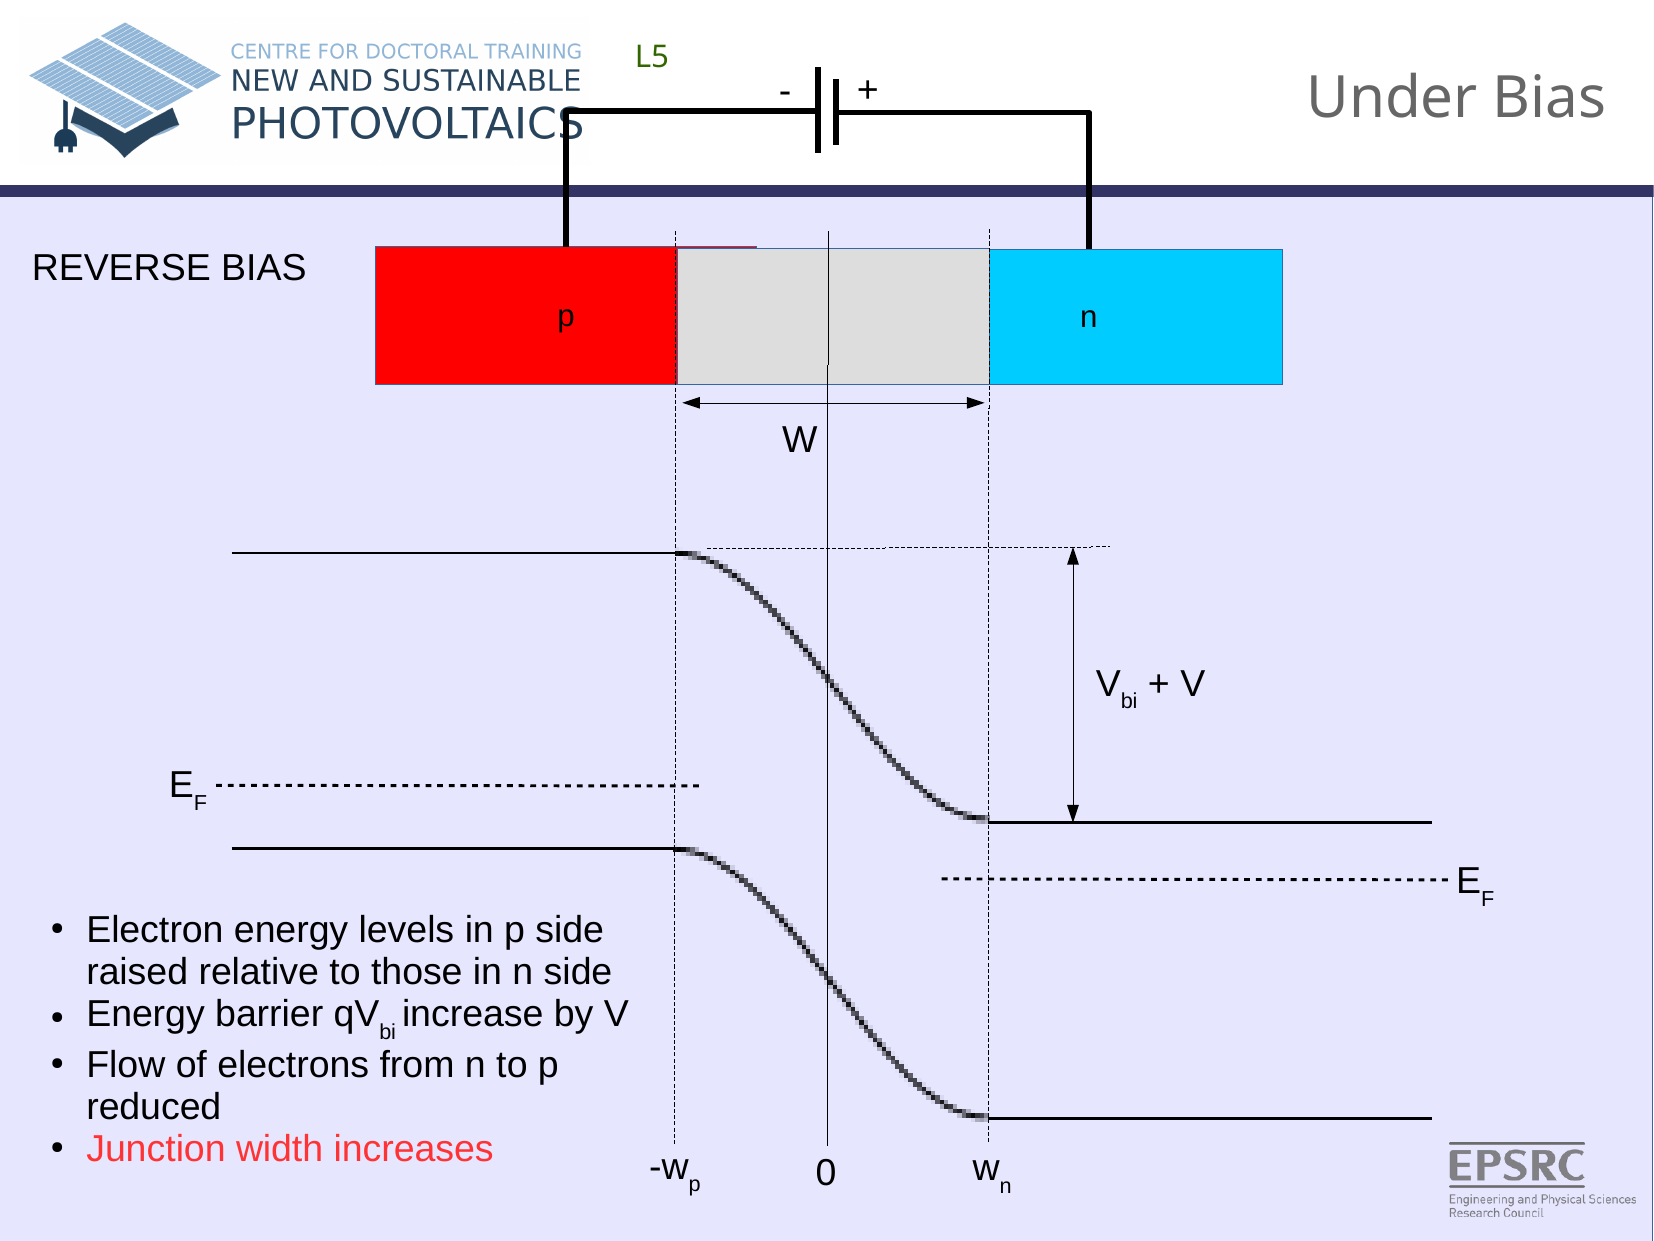

L5
Under Bias
+
-
REVERSE BIAS
p
n
W
Vbi + V
EF
EF
Electron energy levels in p side raised relative to those in n side
Energy barrier qVbi increase by V
Flow of electrons from n to p reduced
Junction width increases
-wp
wn
 0